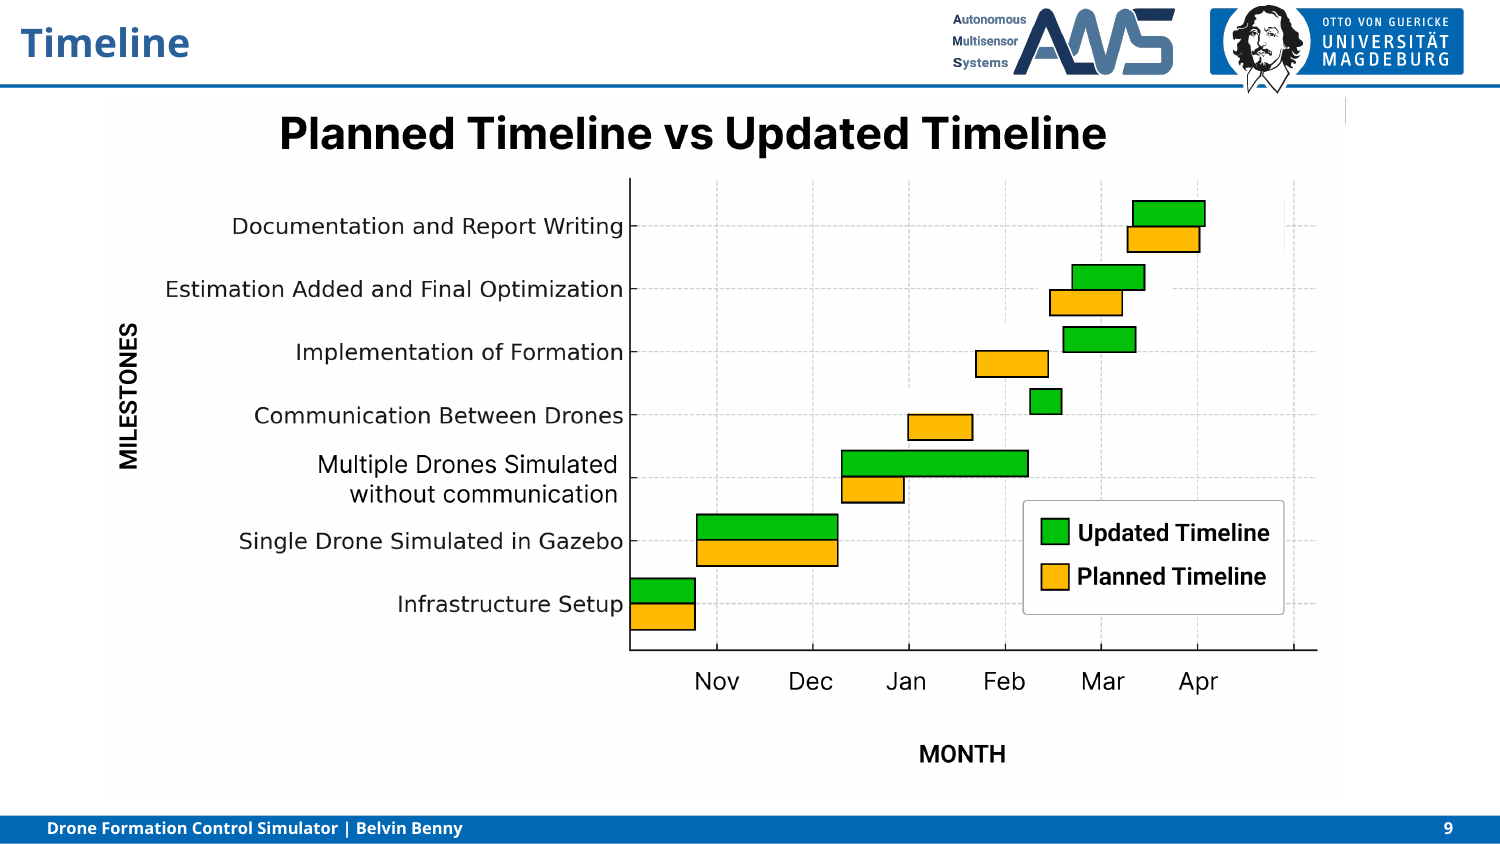

# Timeline
Drone Formation Control Simulator | Belvin Benny
9